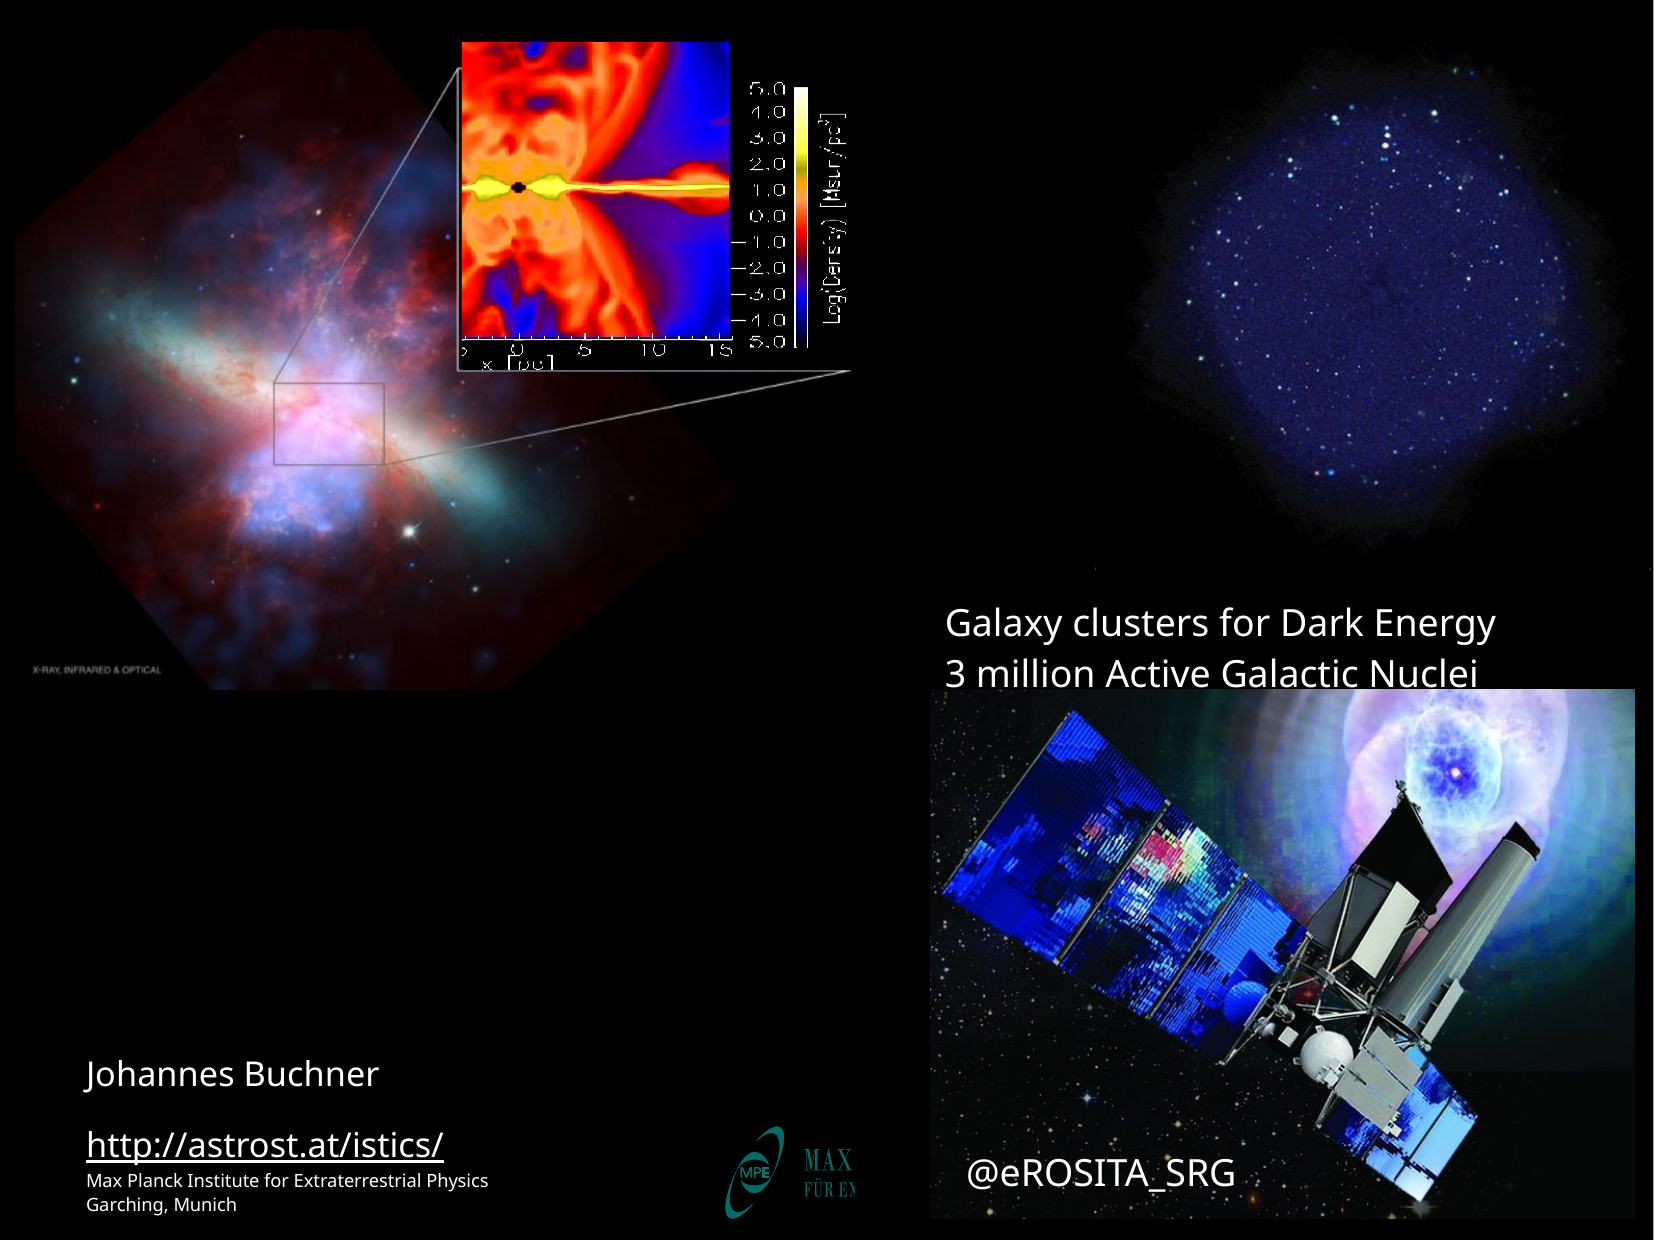

Galaxy clusters for Dark Energy
3 million Active Galactic Nuclei
# Johannes Buchner
http://astrost.at/istics/
Max Planck Institute for Extraterrestrial Physics
Garching, Munich
@eROSITA_SRG